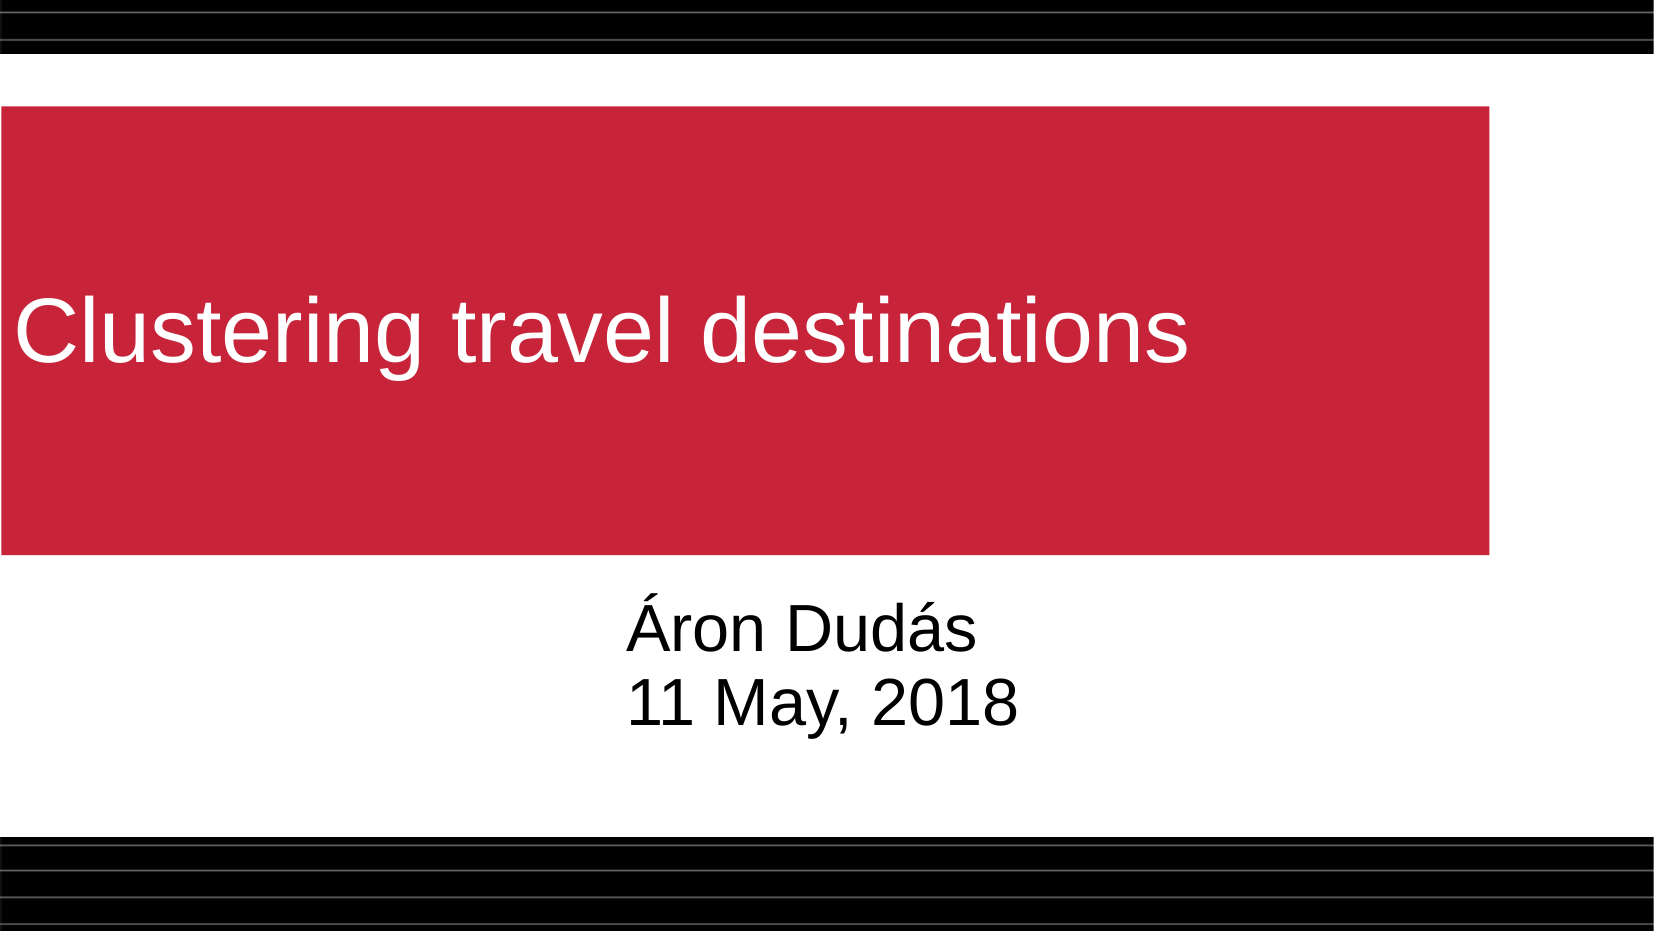

# Clustering travel destinations
Áron Dudás
11 May, 2018